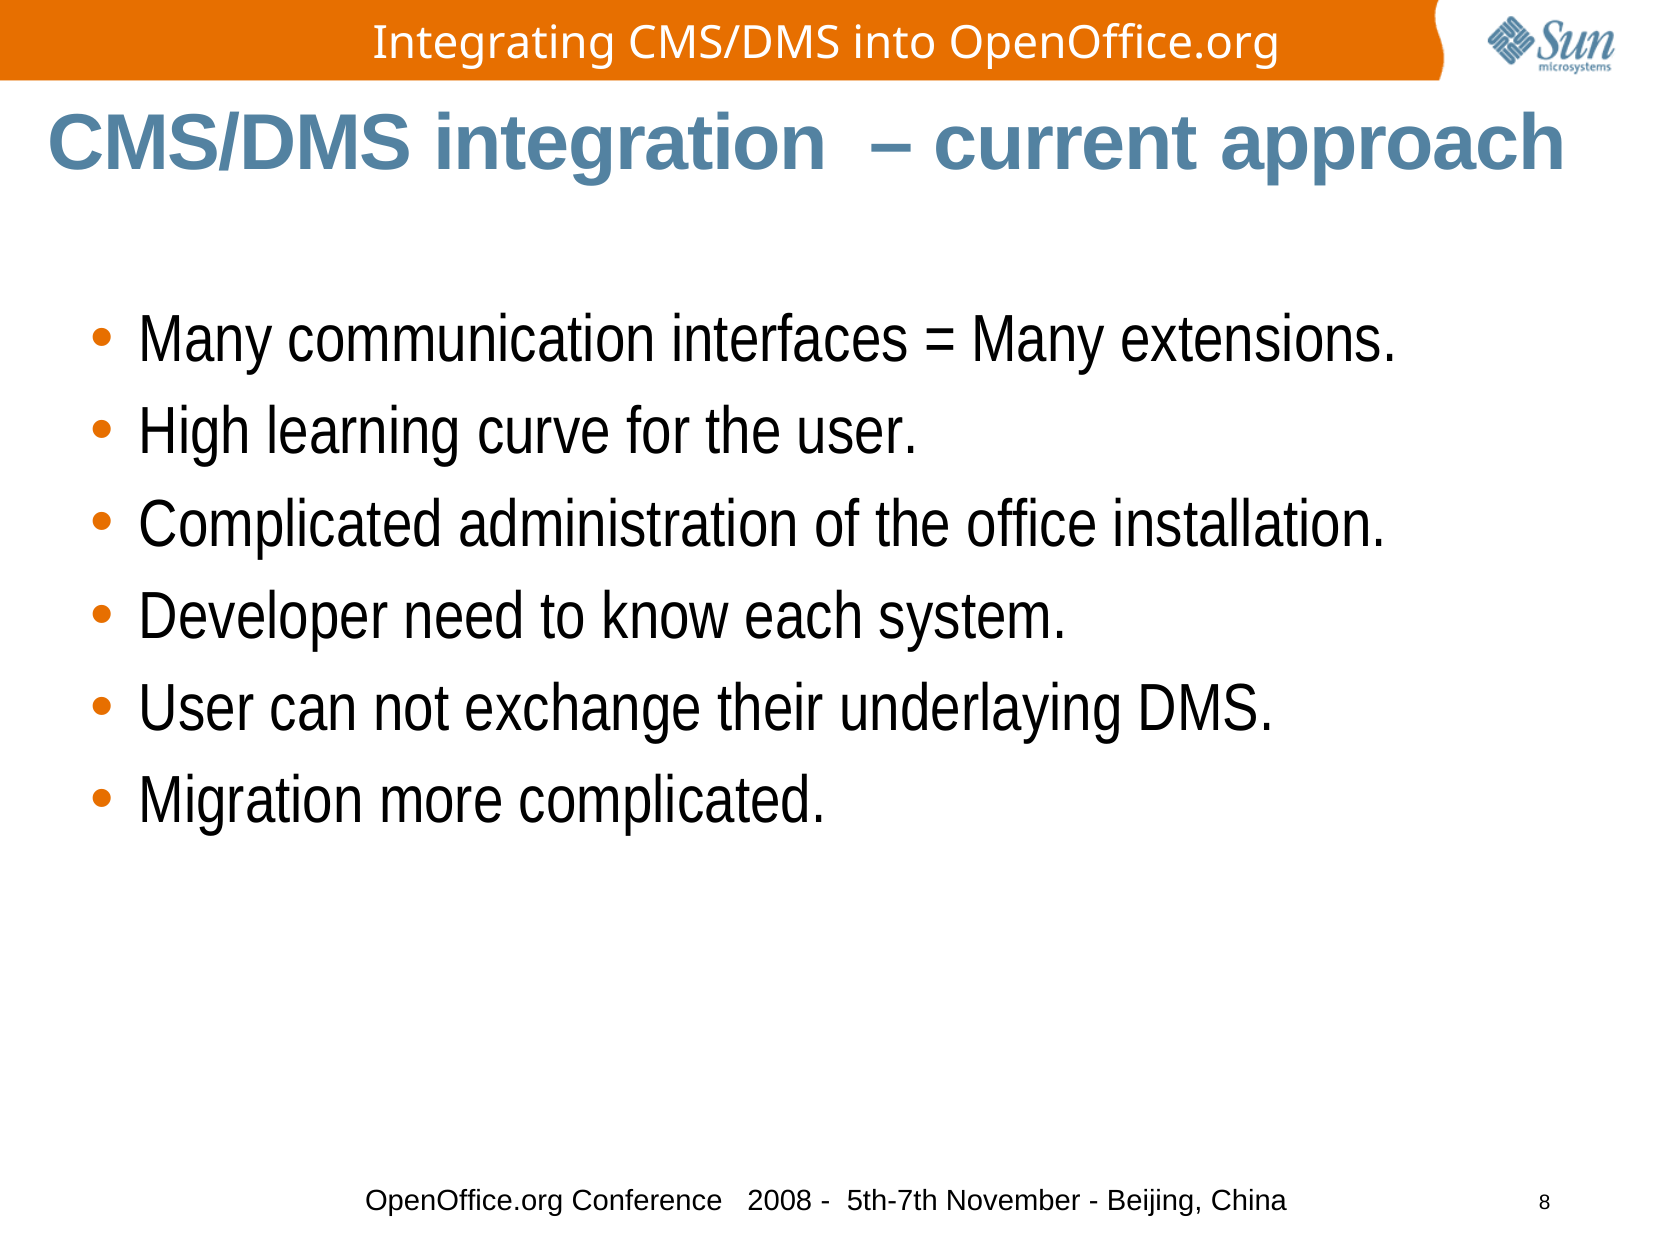

# CMS/DMS integration – current approach
Many communication interfaces = Many extensions.
High learning curve for the user.
Complicated administration of the office installation.
Developer need to know each system.
User can not exchange their underlaying DMS.
Migration more complicated.